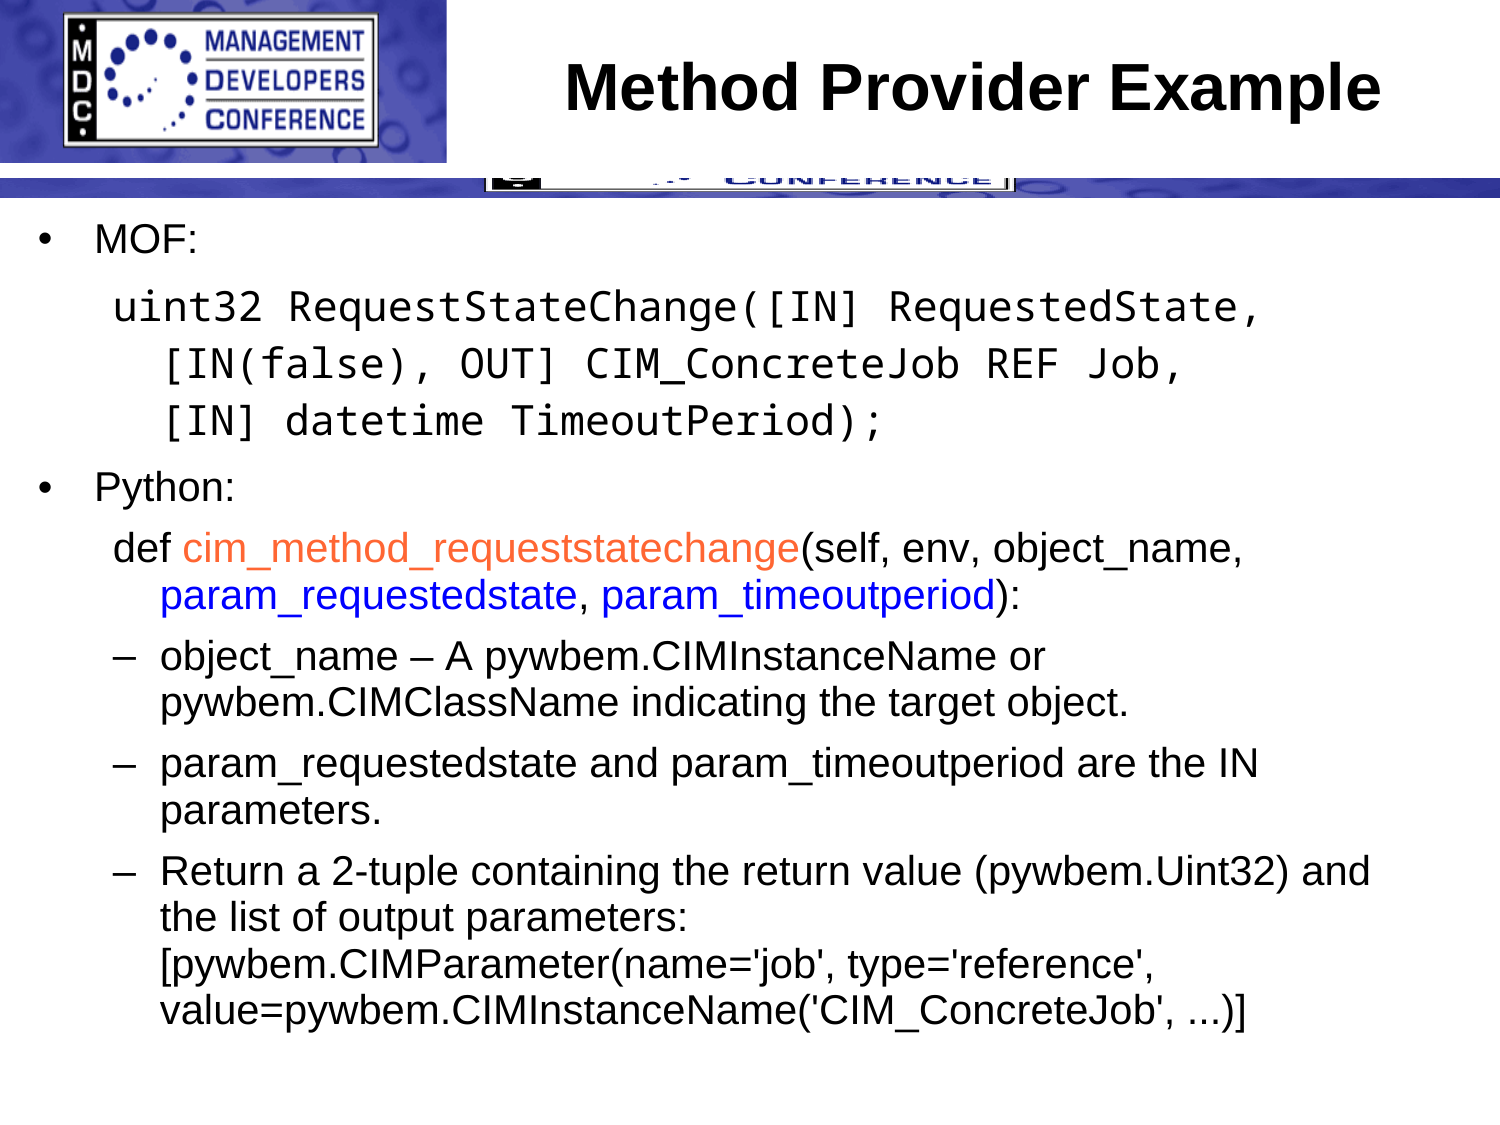

# Method Provider Example
MOF:
uint32 RequestStateChange([IN] RequestedState, [IN(false), OUT] CIM_ConcreteJob REF Job,
[IN] datetime TimeoutPeriod);
Python:
def cim_method_requeststatechange(self, env, object_name, param_requestedstate, param_timeoutperiod):
object_name – A pywbem.CIMInstanceName or pywbem.CIMClassName indicating the target object.
param_requestedstate and param_timeoutperiod are the IN parameters.
Return a 2-tuple containing the return value (pywbem.Uint32) and the list of output parameters:
[pywbem.CIMParameter(name='job', type='reference', value=pywbem.CIMInstanceName('CIM_ConcreteJob', ...)]